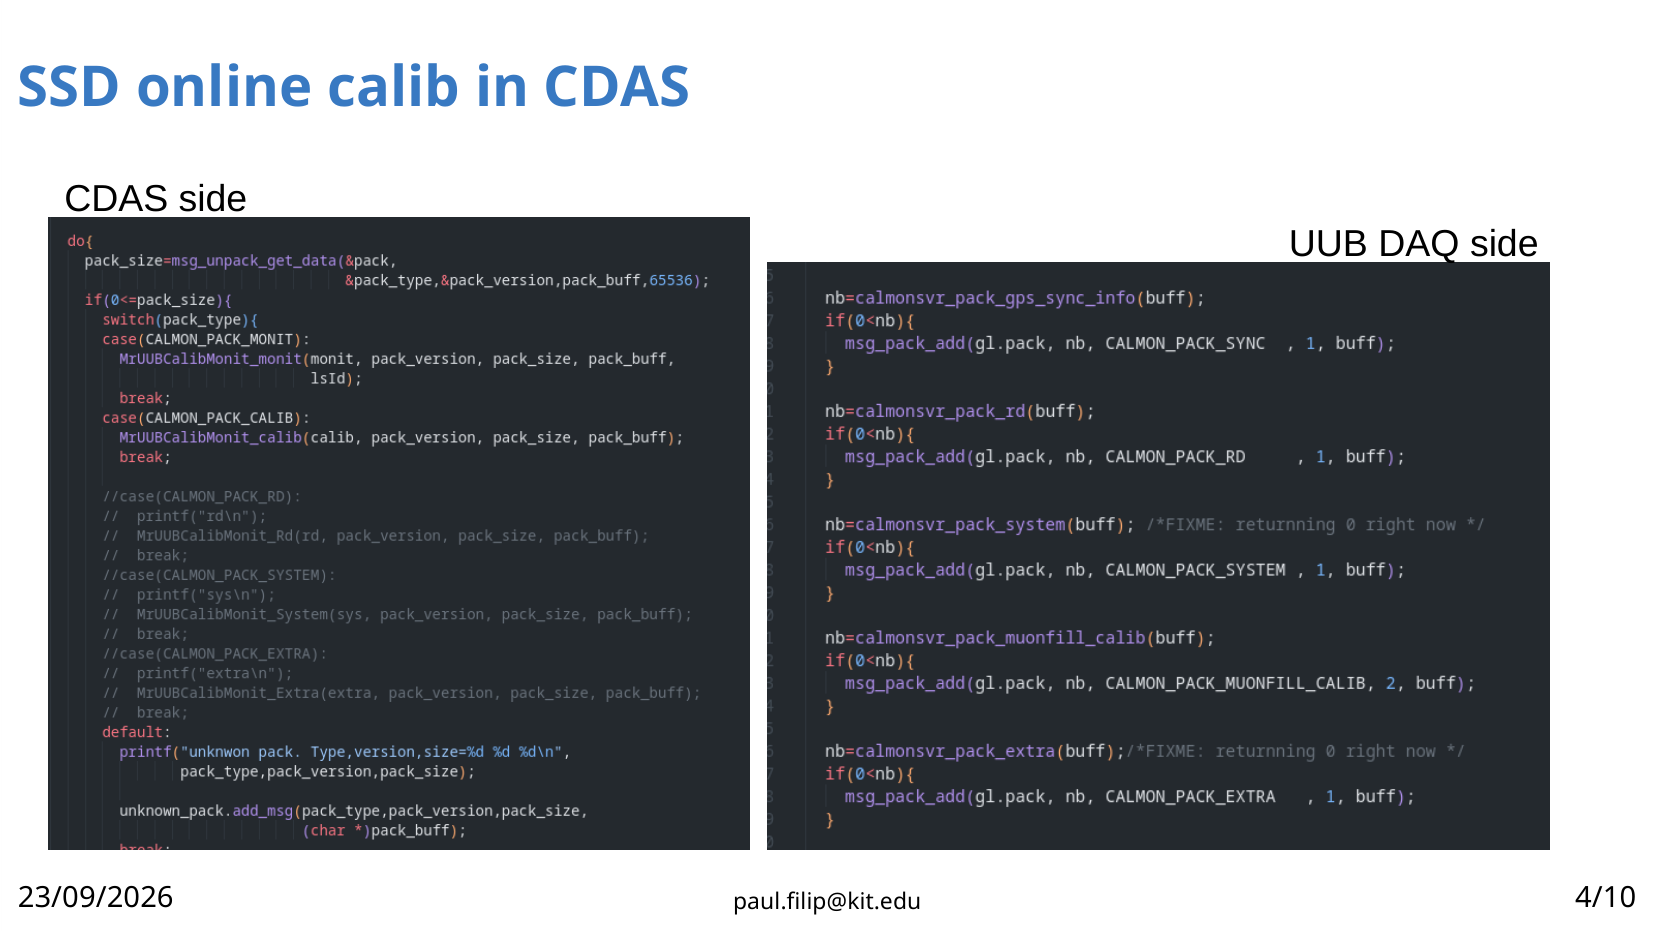

# SSD online calib in CDAS
CDAS side
UUB DAQ side
paul.filip@kit.edu
4